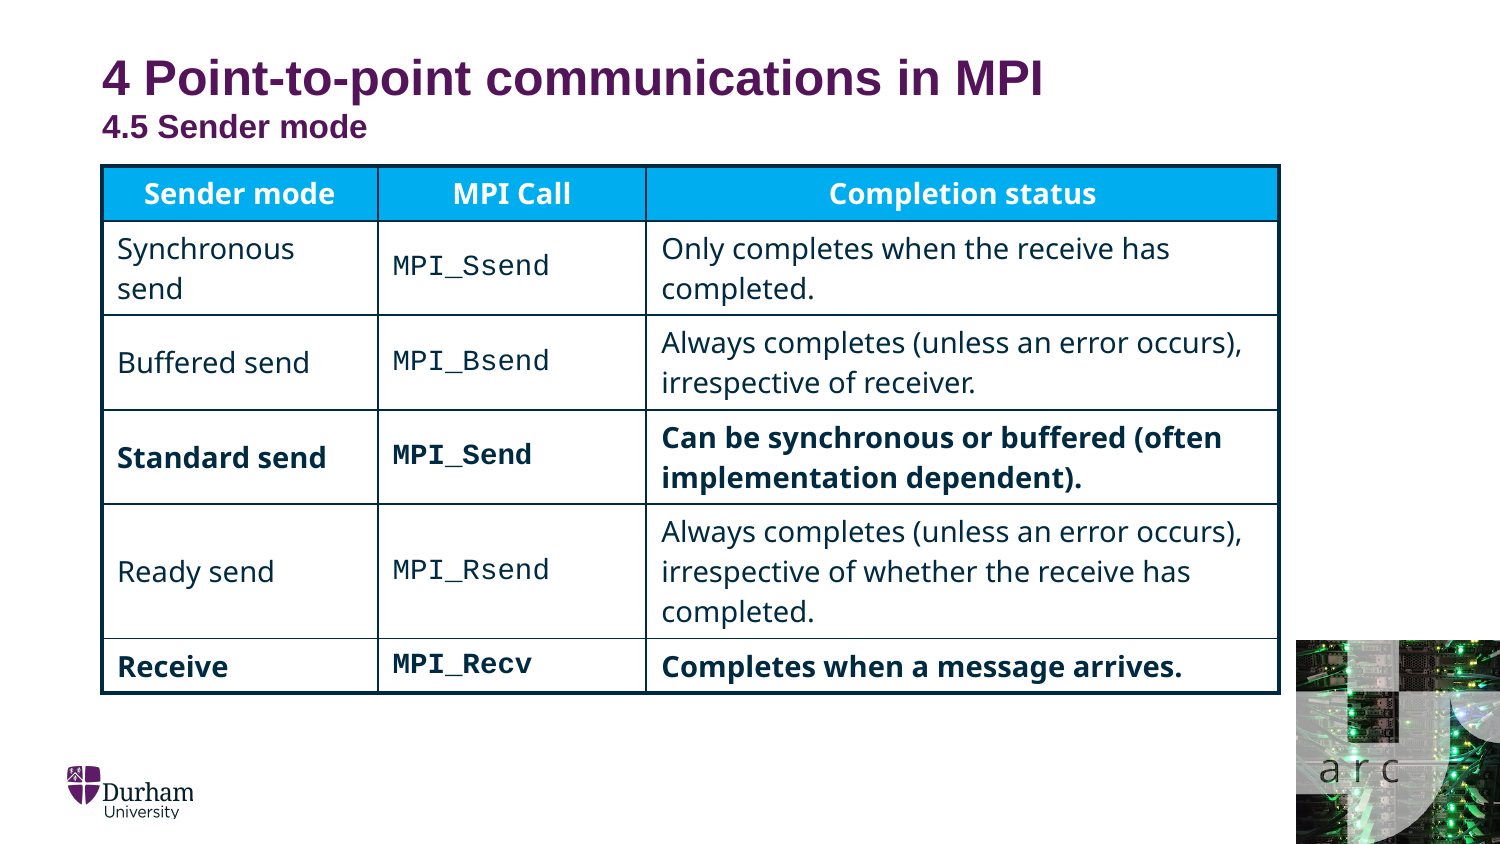

# 4 Point-to-point communications in MPI 4.5 Sender mode
| Sender mode | MPI Call | Completion status |
| --- | --- | --- |
| Synchronous send | MPI\_Ssend | Only completes when the receive has completed. |
| Buffered send | MPI\_Bsend | Always completes (unless an error occurs), irrespective of receiver. |
| Standard send | MPI\_Send | Can be synchronous or buffered (often implementation dependent). |
| Ready send | MPI\_Rsend | Always completes (unless an error occurs), irrespective of whether the receive has completed. |
| Receive | MPI\_Recv | Completes when a message arrives. |